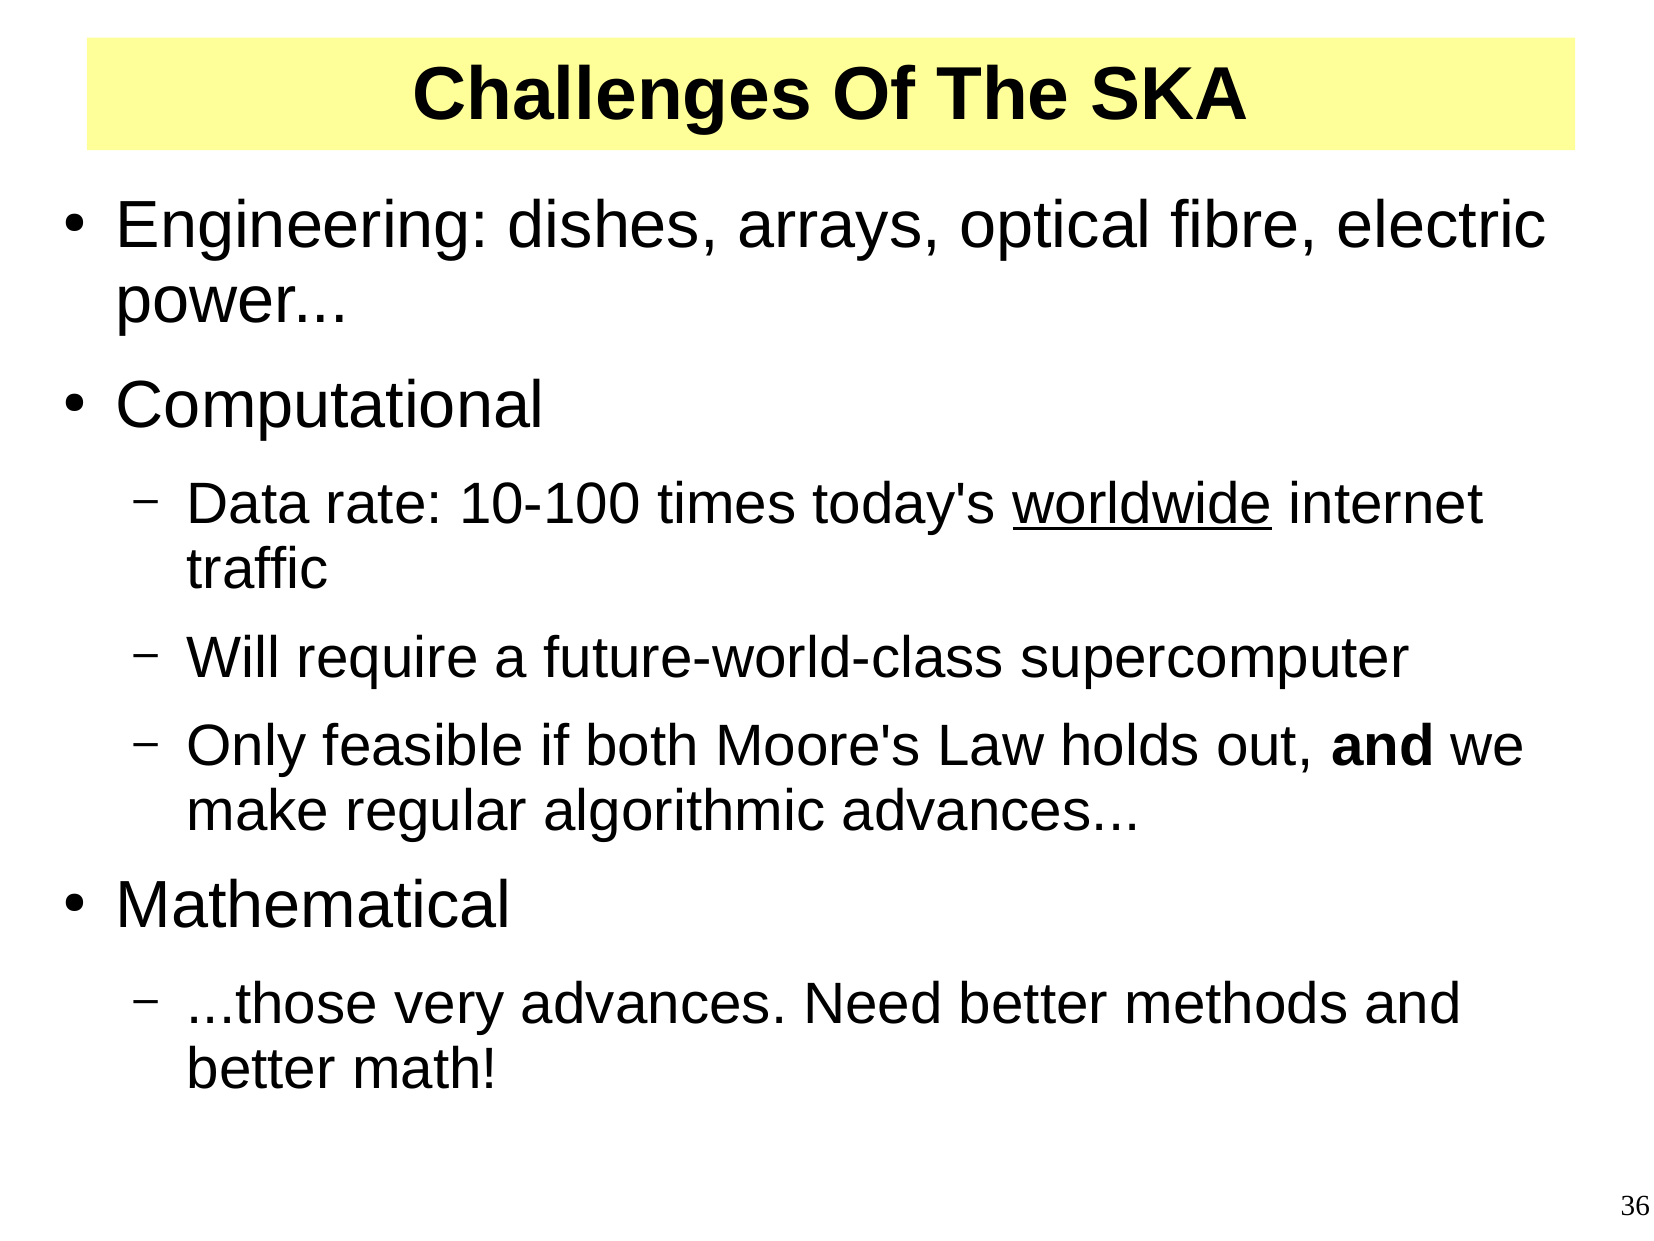

# Challenges Of The SKA
Engineering: dishes, arrays, optical fibre, electric power...
Computational
Data rate: 10-100 times today's worldwide internet traffic
Will require a future-world-class supercomputer
Only feasible if both Moore's Law holds out, and we make regular algorithmic advances...
Mathematical
...those very advances. Need better methods and better math!
36